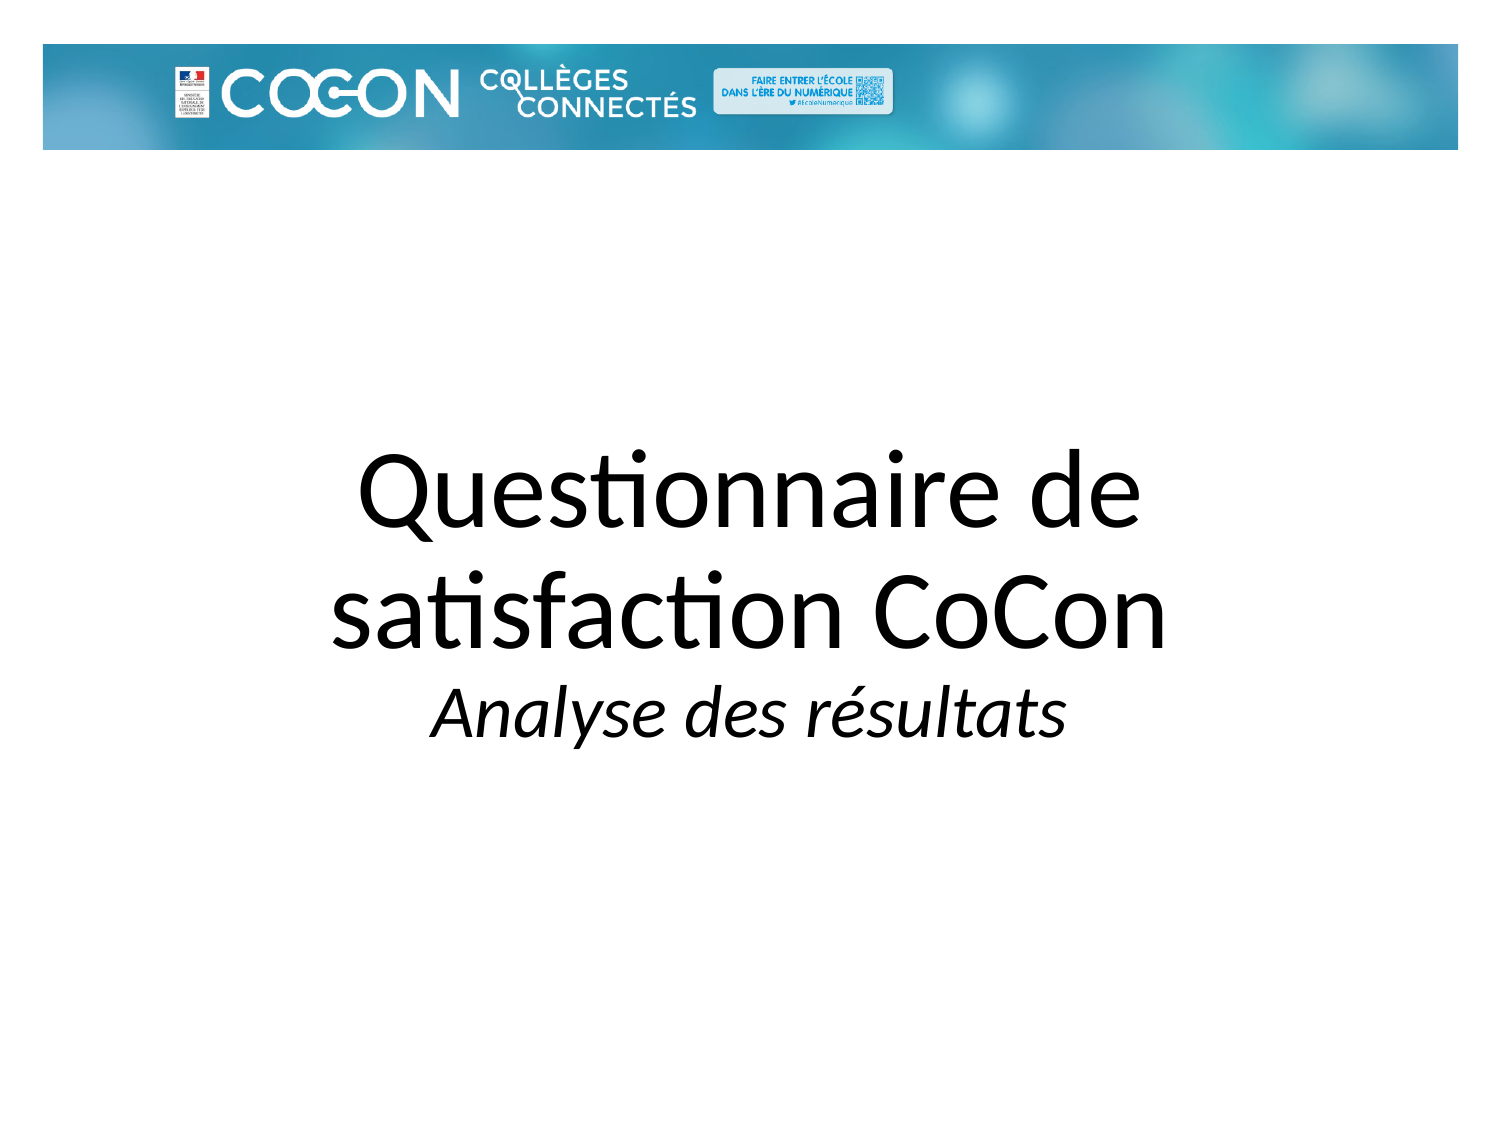

# Questionnaire de satisfaction CoCon Analyse des résultats